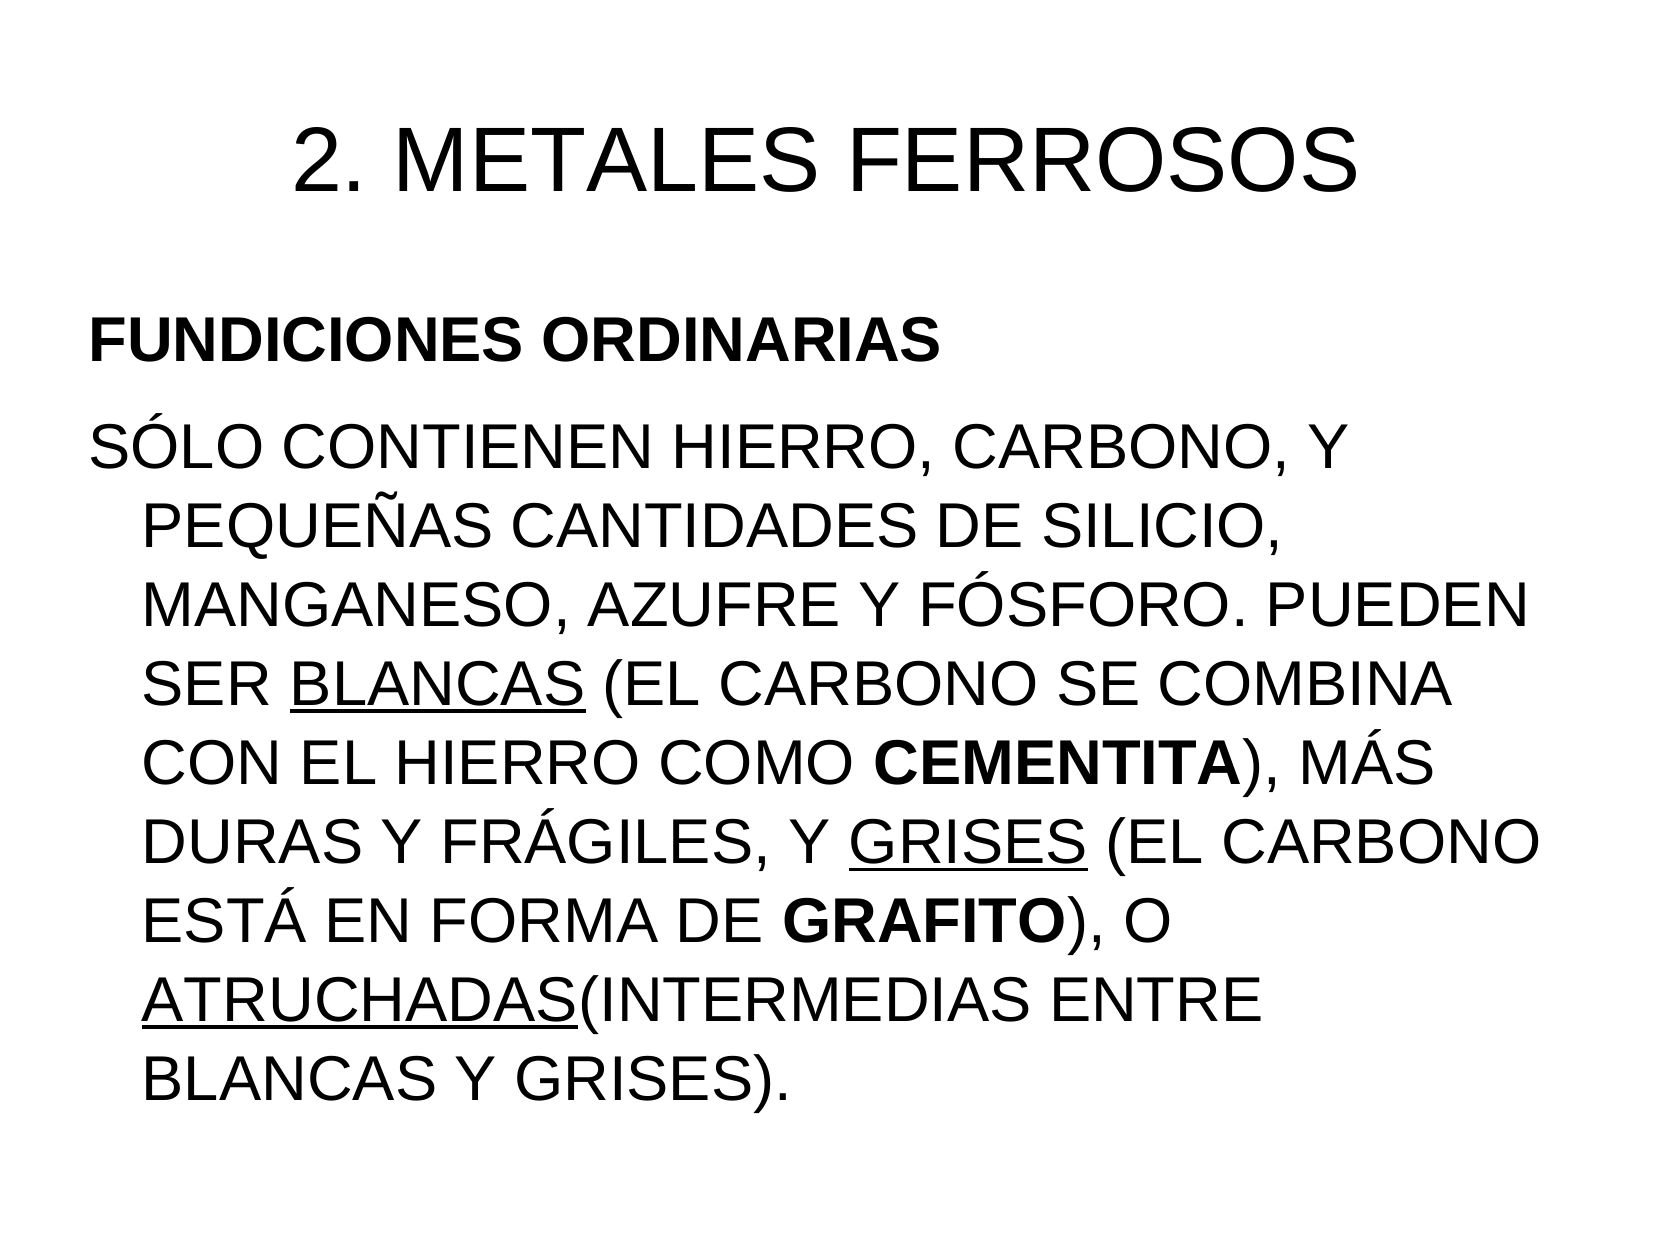

# 2. METALES FERROSOS
FUNDICIONES ORDINARIAS
SÓLO CONTIENEN HIERRO, CARBONO, Y PEQUEÑAS CANTIDADES DE SILICIO, MANGANESO, AZUFRE Y FÓSFORO. PUEDEN SER BLANCAS (EL CARBONO SE COMBINA CON EL HIERRO COMO CEMENTITA), MÁS DURAS Y FRÁGILES, Y GRISES (EL CARBONO ESTÁ EN FORMA DE GRAFITO), O ATRUCHADAS(INTERMEDIAS ENTRE BLANCAS Y GRISES).